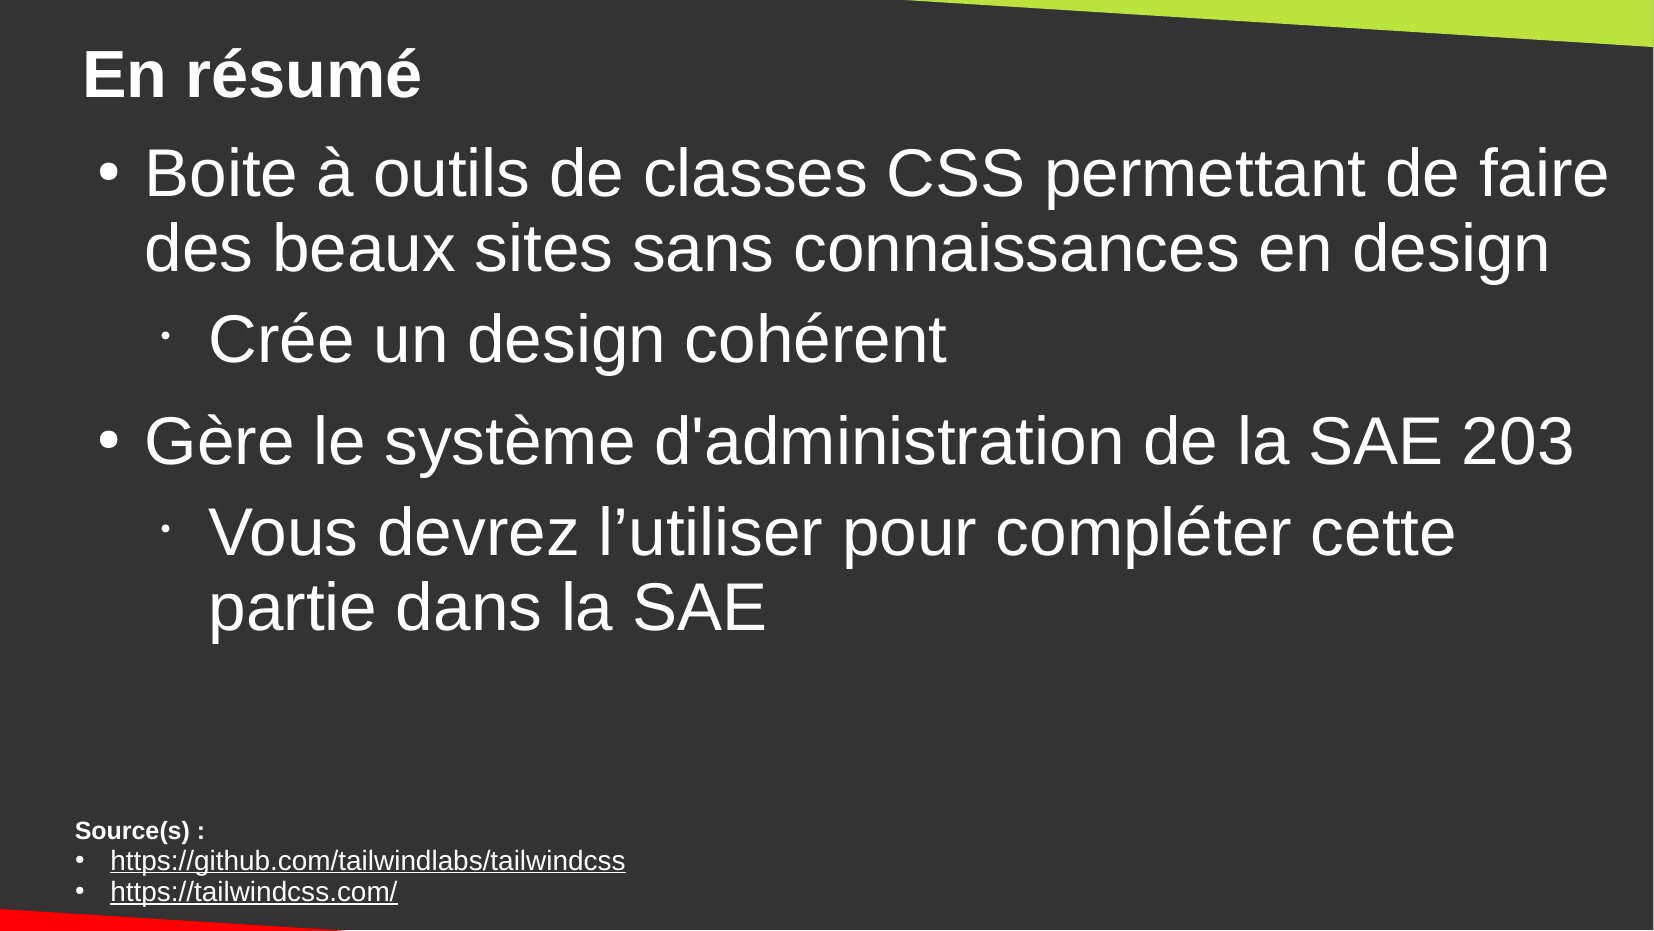

# En résumé
Boite à outils de classes CSS permettant de faire des beaux sites sans connaissances en design
Crée un design cohérent
Gère le système d'administration de la SAE 203
Vous devrez l’utiliser pour compléter cette partie dans la SAE
Source(s) :
https://github.com/tailwindlabs/tailwindcss
https://tailwindcss.com/